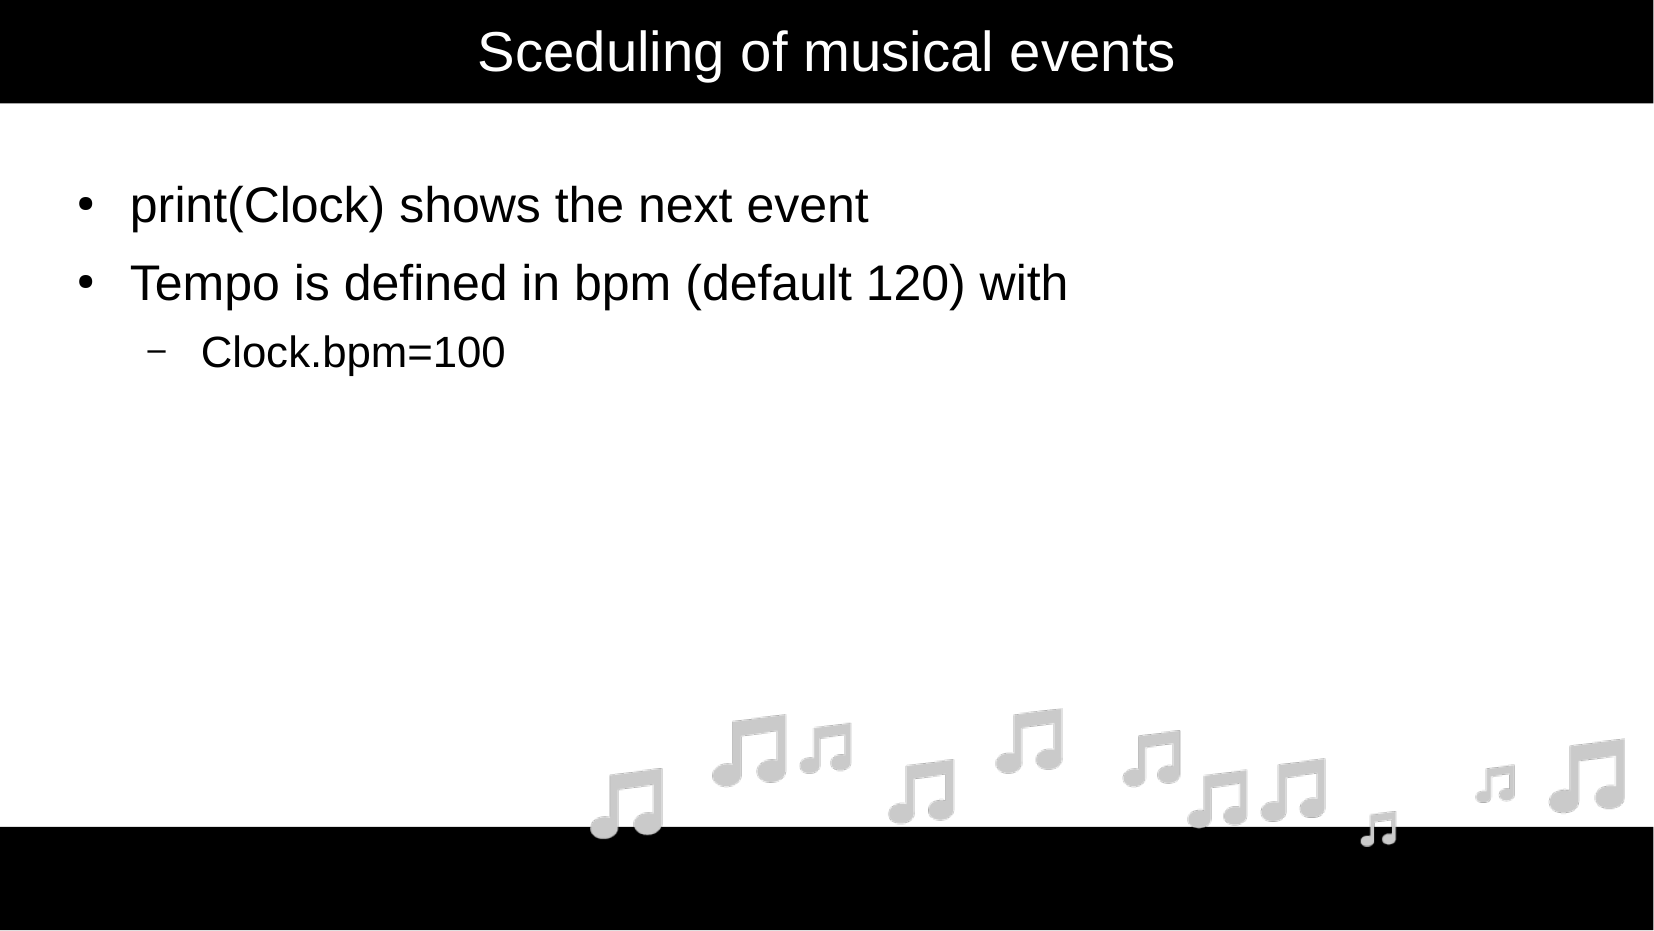

# Sceduling of musical events
print(Clock) shows the next event
Tempo is defined in bpm (default 120) with
Clock.bpm=100